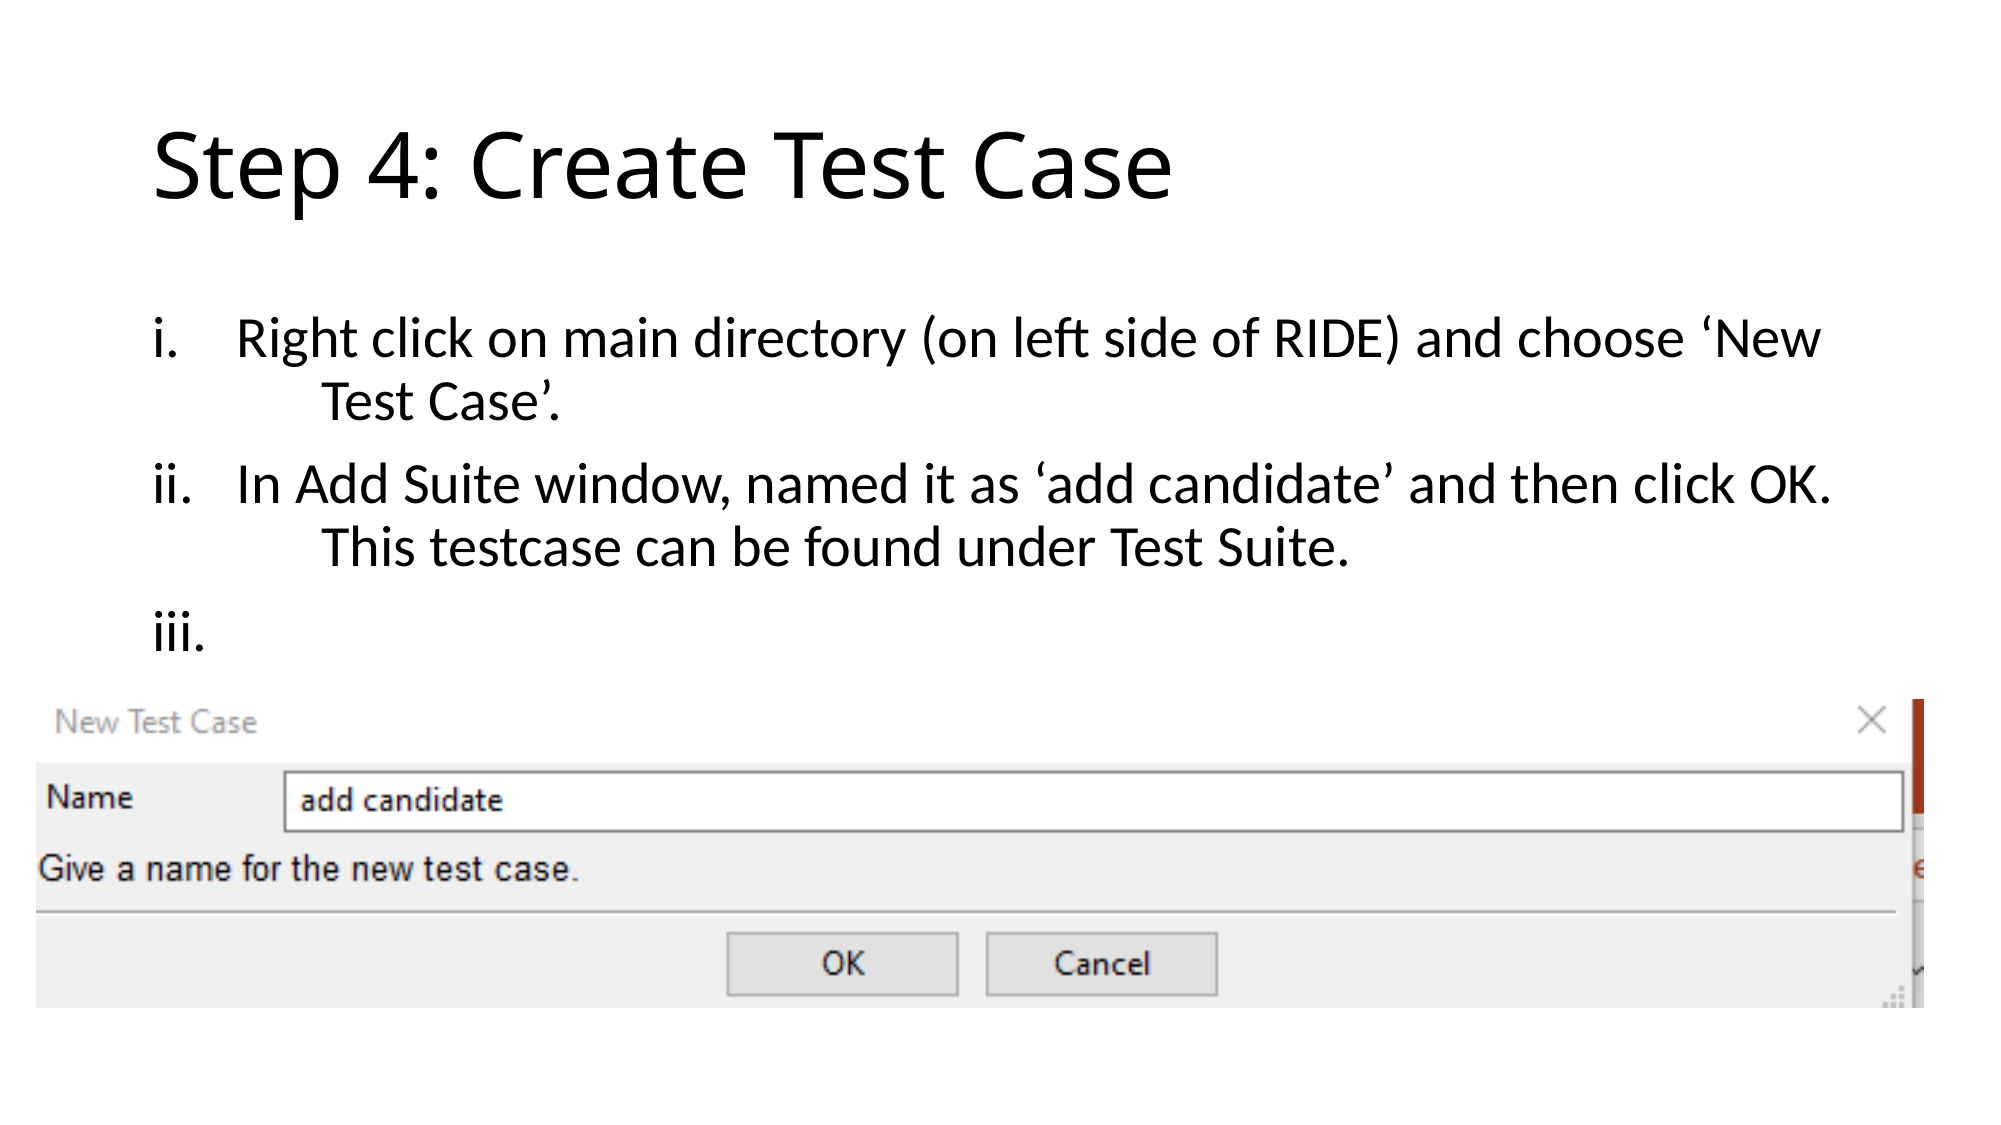

# Step 4: Create Test Case
Right click on main directory (on left side of RIDE) and choose ‘New Test Case’.
In Add Suite window, named it as ‘add candidate’ and then click OK. This testcase can be found under Test Suite.